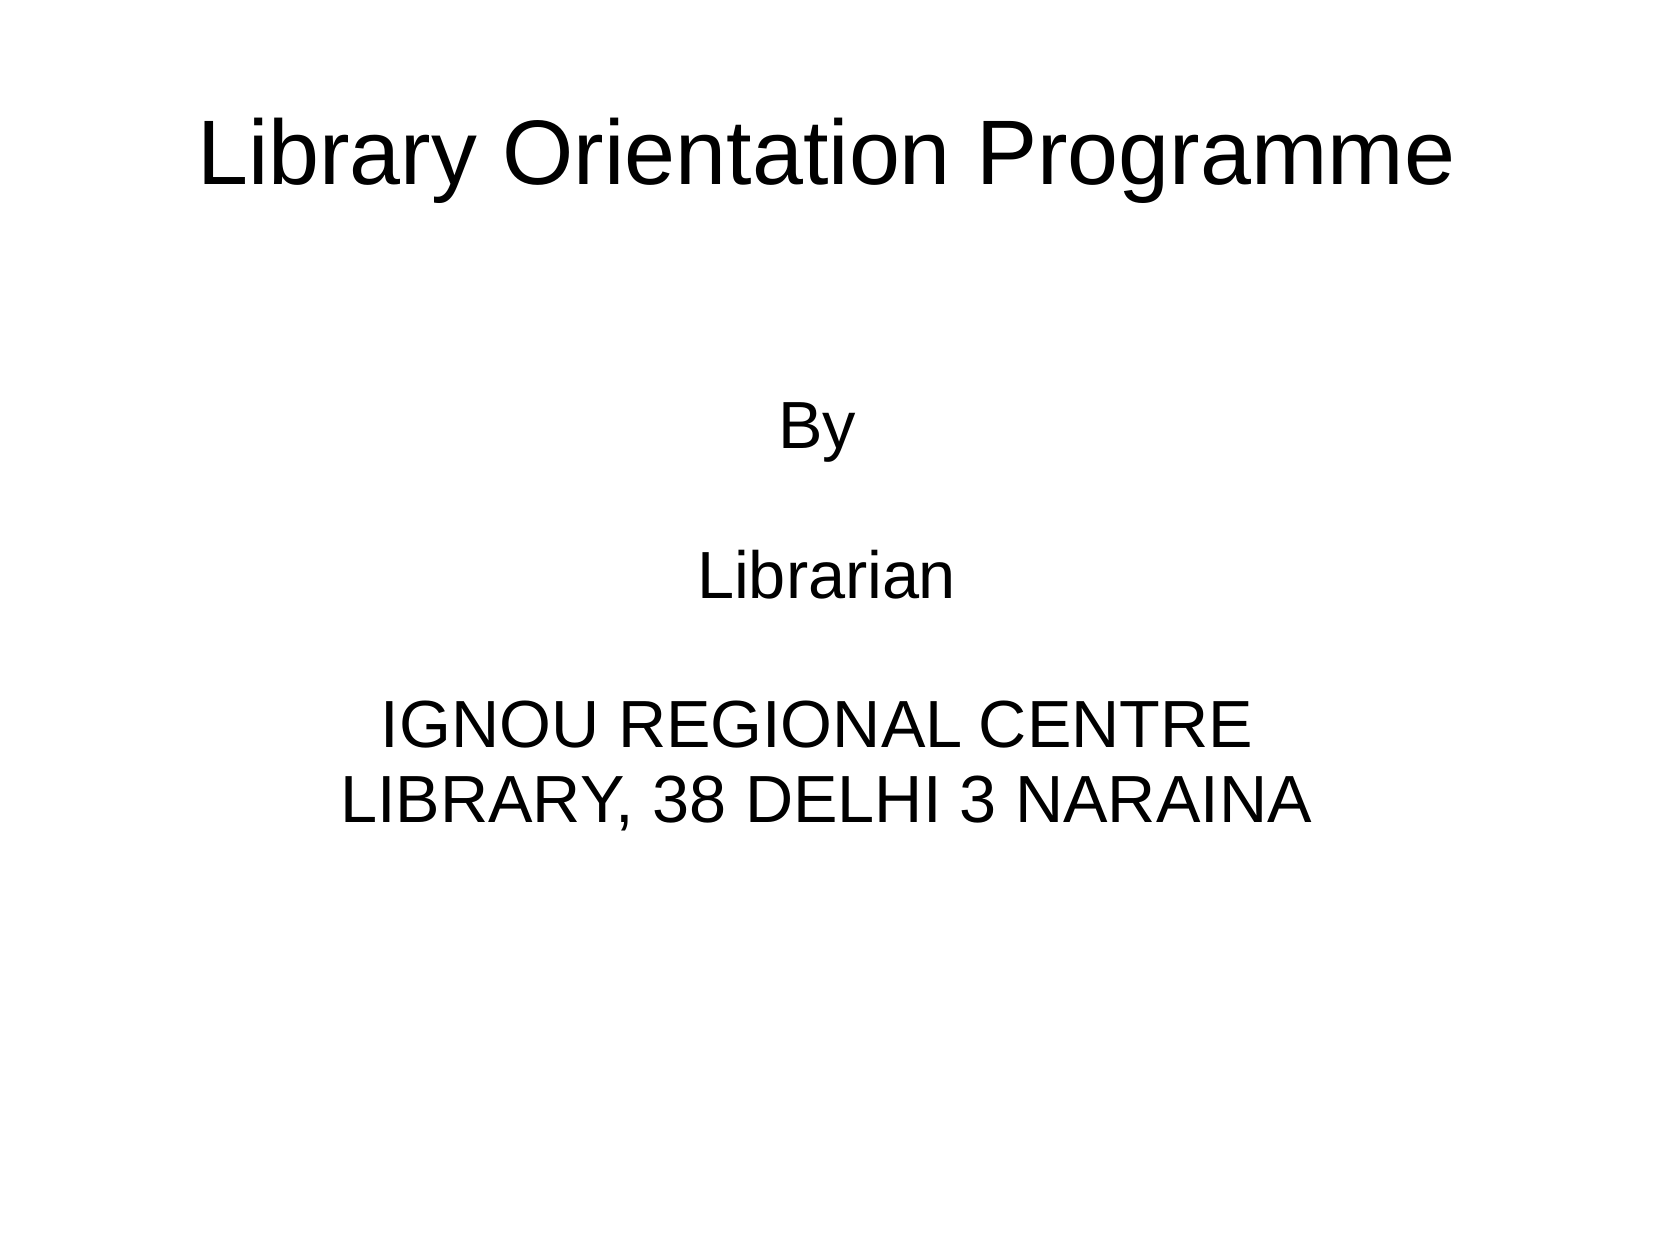

# Library Orientation Programme
By
Librarian
IGNOU REGIONAL CENTRE
LIBRARY, 38 DELHI 3 NARAINA